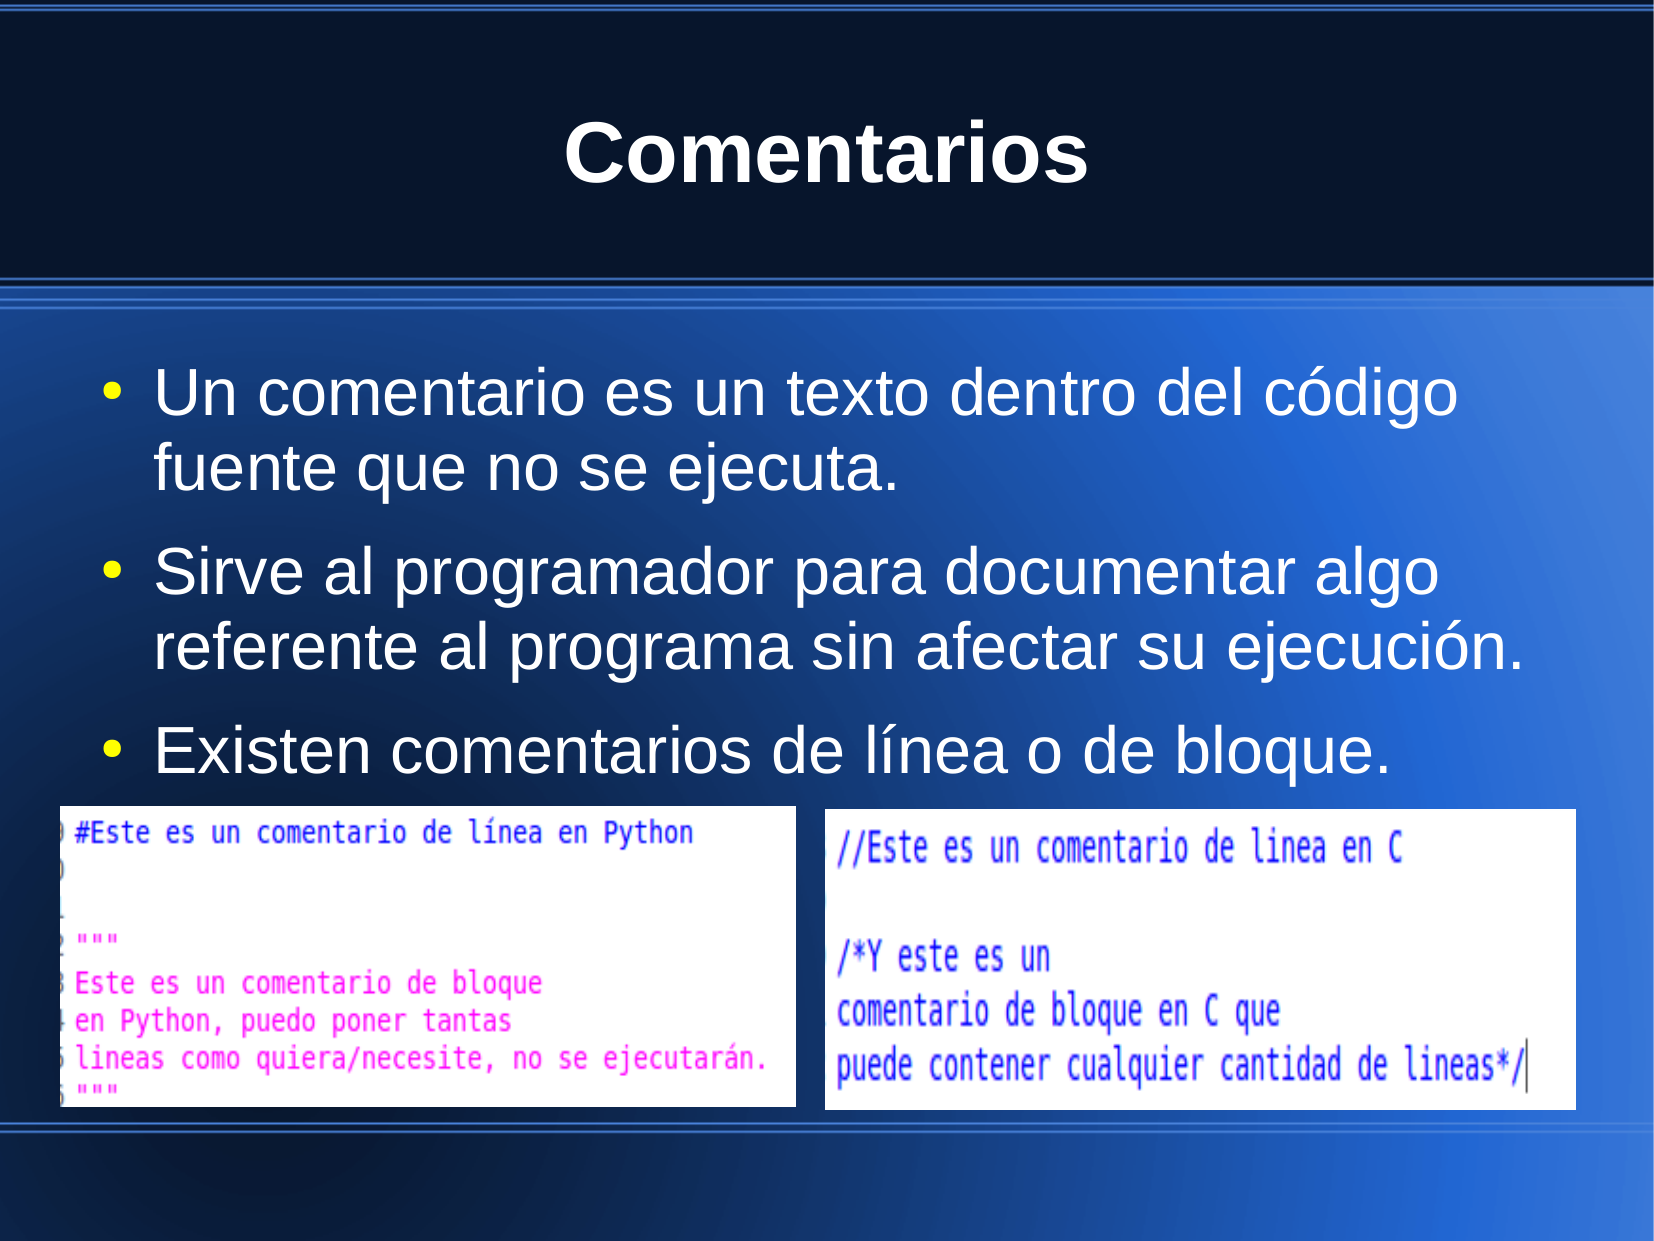

# Comentarios
Un comentario es un texto dentro del código fuente que no se ejecuta.
Sirve al programador para documentar algo referente al programa sin afectar su ejecución.
Existen comentarios de línea o de bloque.